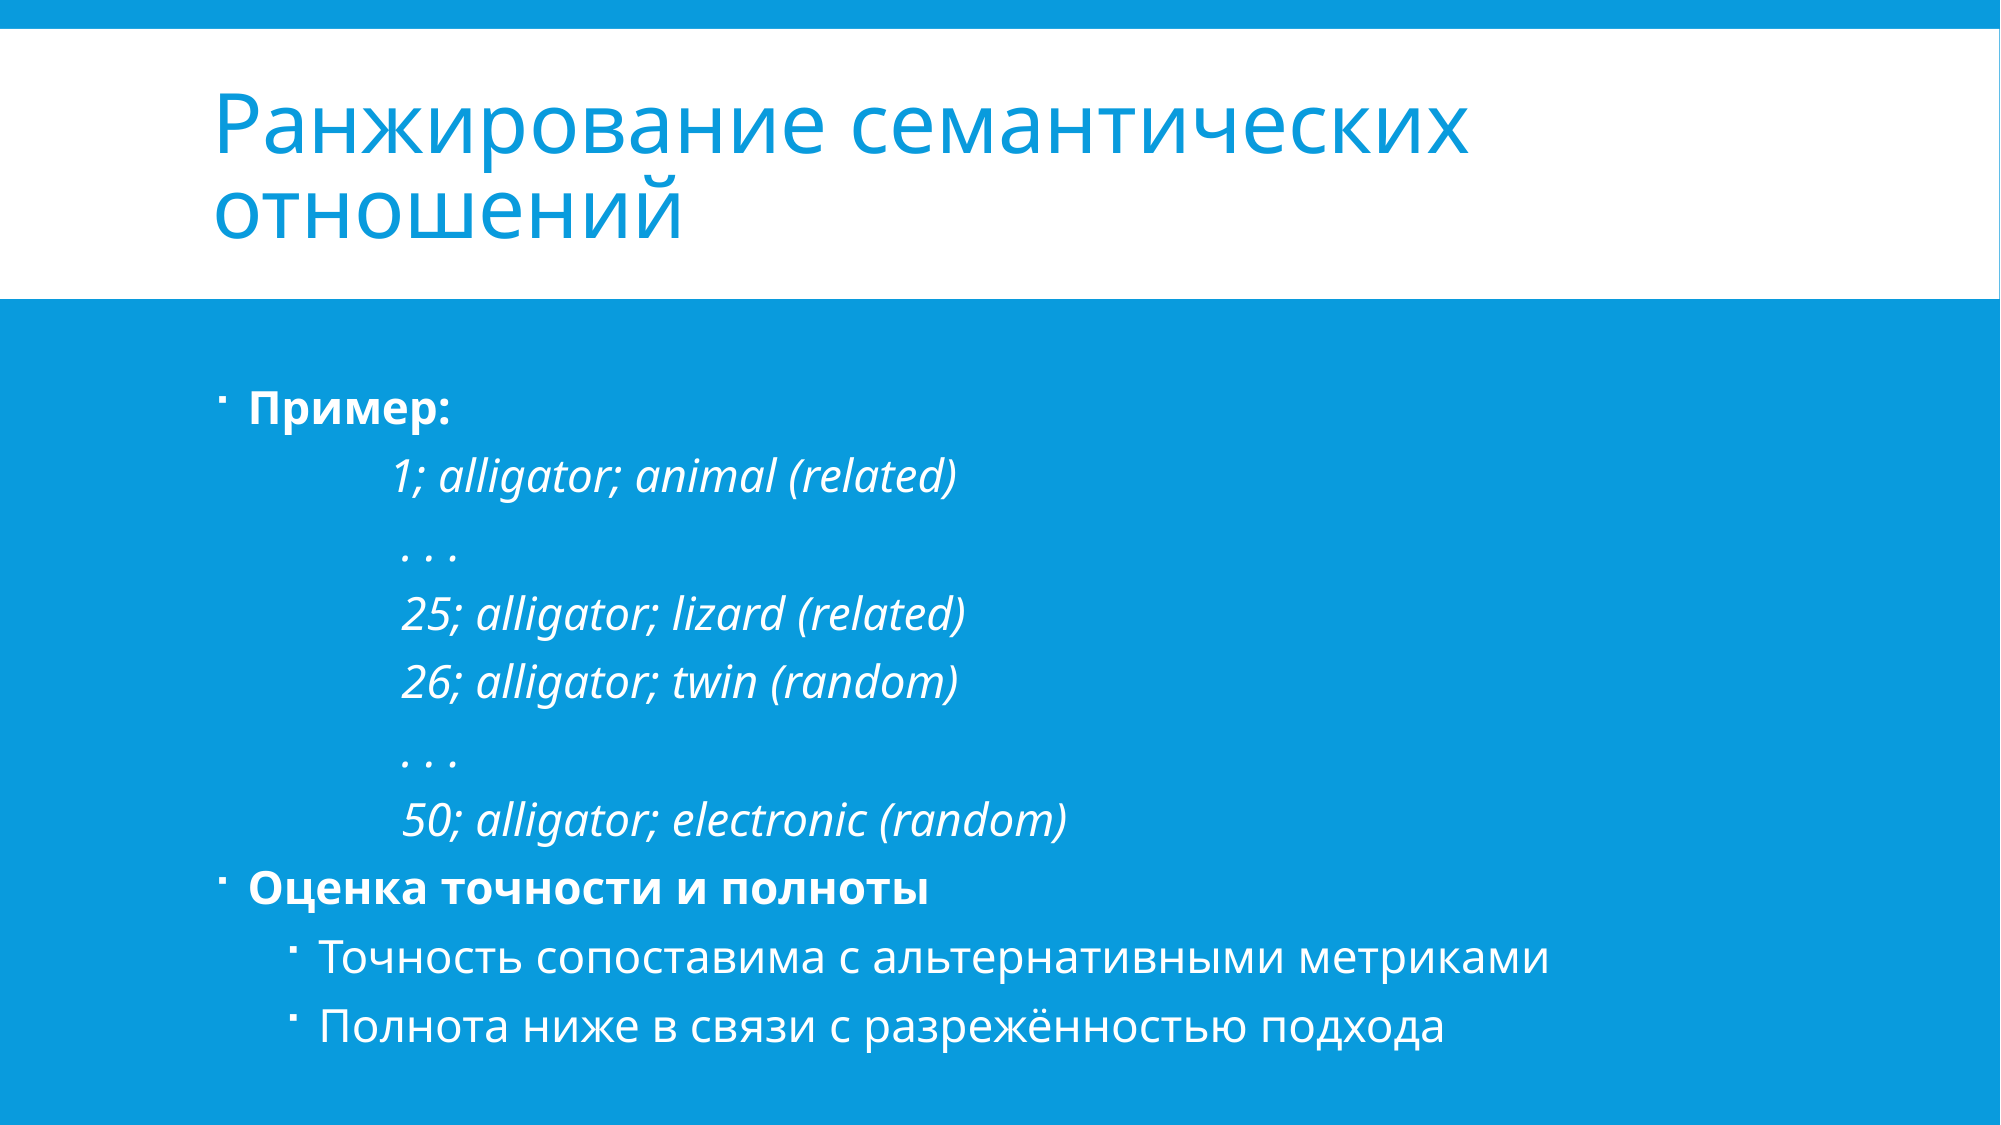

Ранжирование семантических отношений
Пример:
1; alligator; animal (related)
 . . .
 25; alligator; lizard (related)
 26; alligator; twin (random)
 . . .
 50; alligator; electronic (random)
Оценка точности и полноты
Точность сопоставима с альтернативными метриками
Полнота ниже в связи с разрежённостью подхода